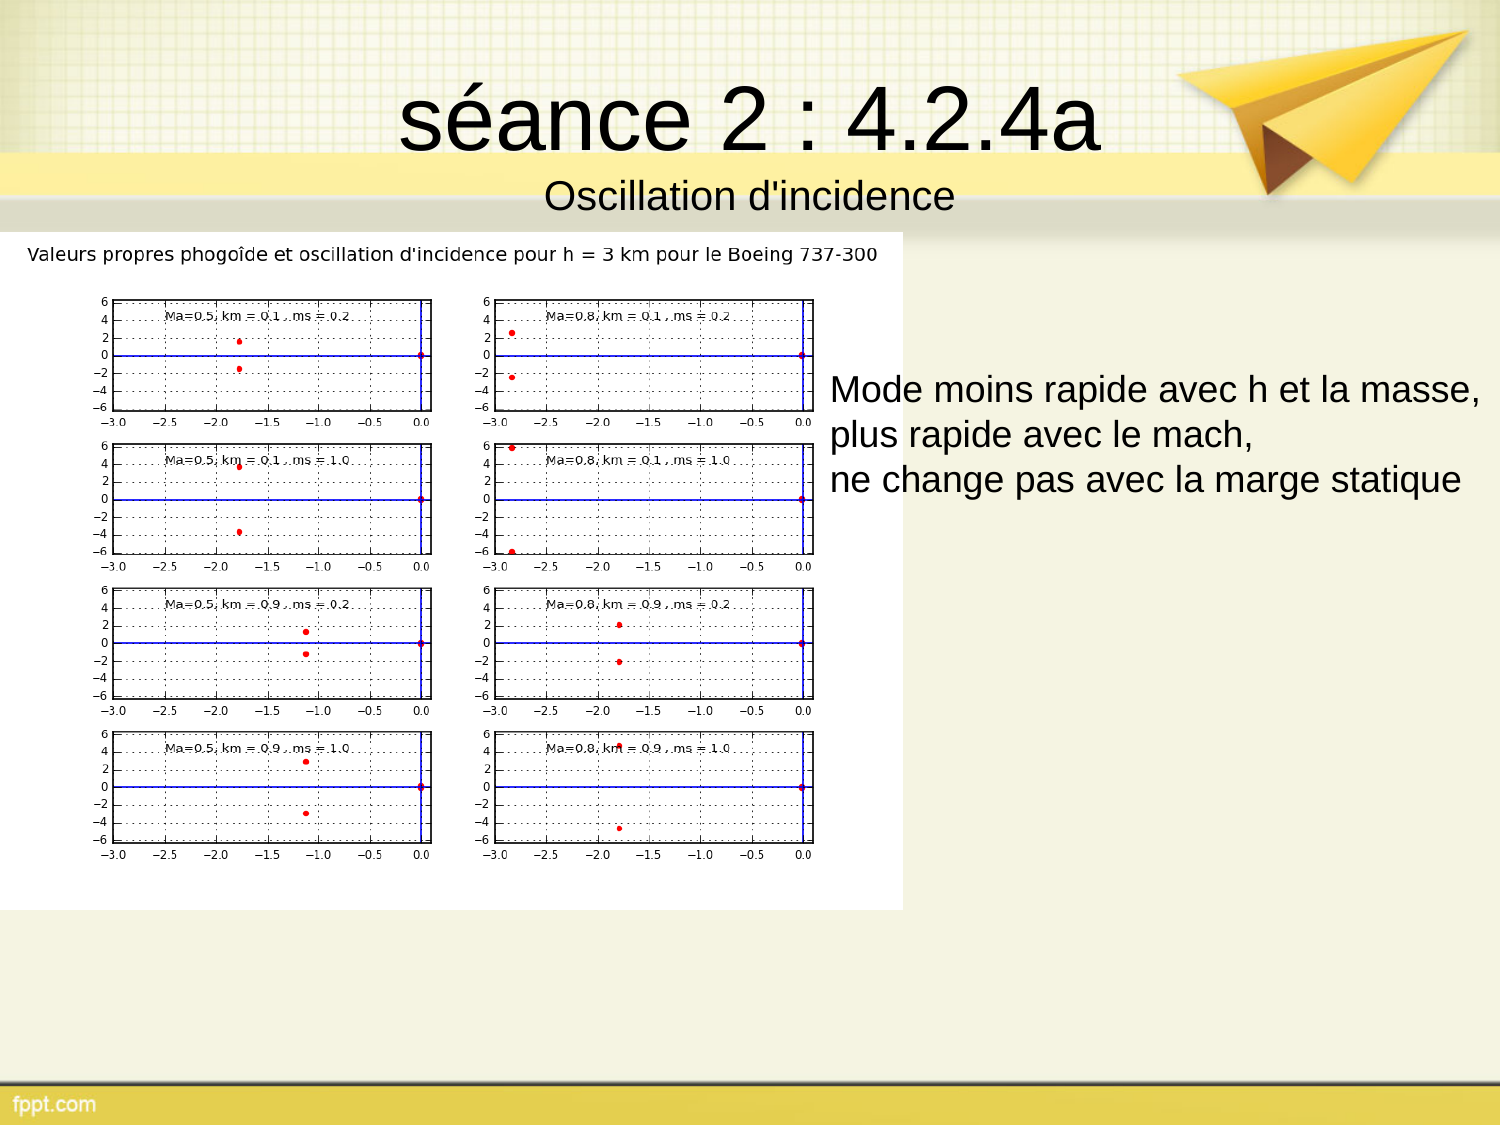

# séance 2 : 4.2.4a Oscillation d'incidence
Mode moins rapide avec h et la masse,
plus rapide avec le mach,
ne change pas avec la marge statique